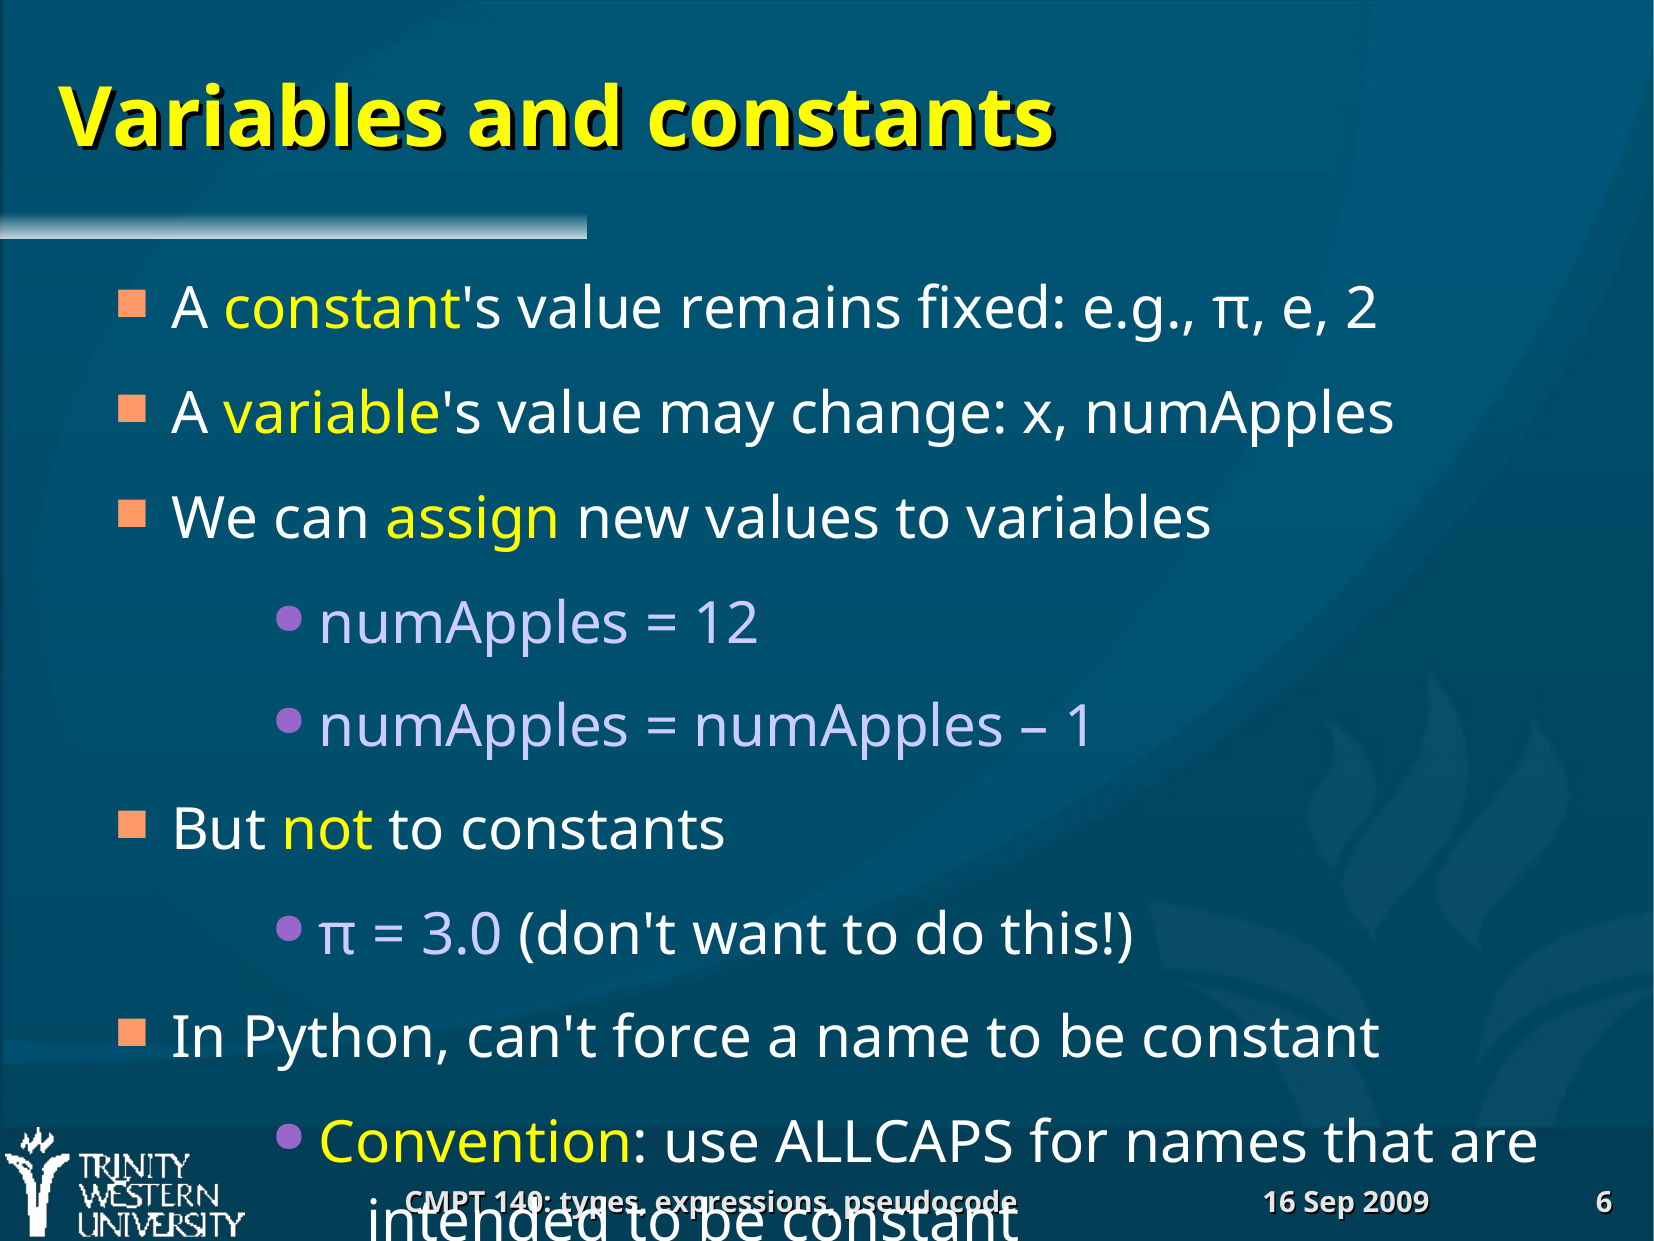

# Variables and constants
A constant's value remains fixed: e.g., π, e, 2
A variable's value may change: x, numApples
We can assign new values to variables
numApples = 12
numApples = numApples – 1
But not to constants
π = 3.0 (don't want to do this!)
In Python, can't force a name to be constant
Convention: use ALLCAPS for names that are intended to be constant
CMPT 140: types, expressions, pseudocode
16 Sep 2009
6